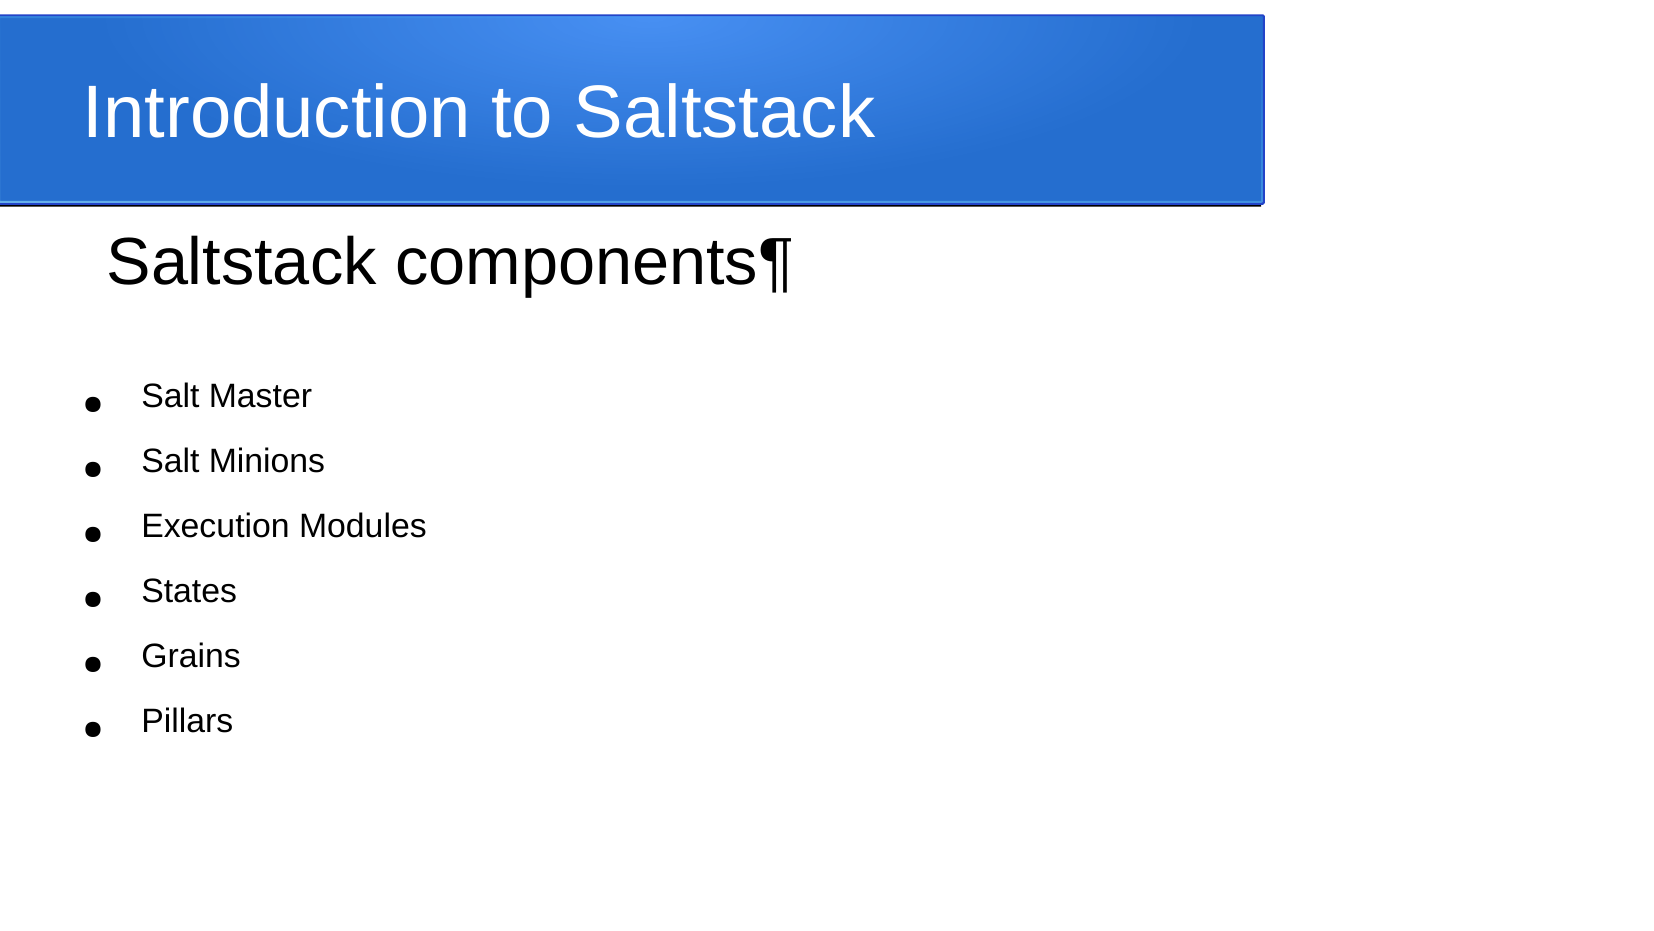

# Introduction to Saltstack
Saltstack components¶
 Salt Master
 Salt Minions
 Execution Modules
 States
 Grains
 Pillars